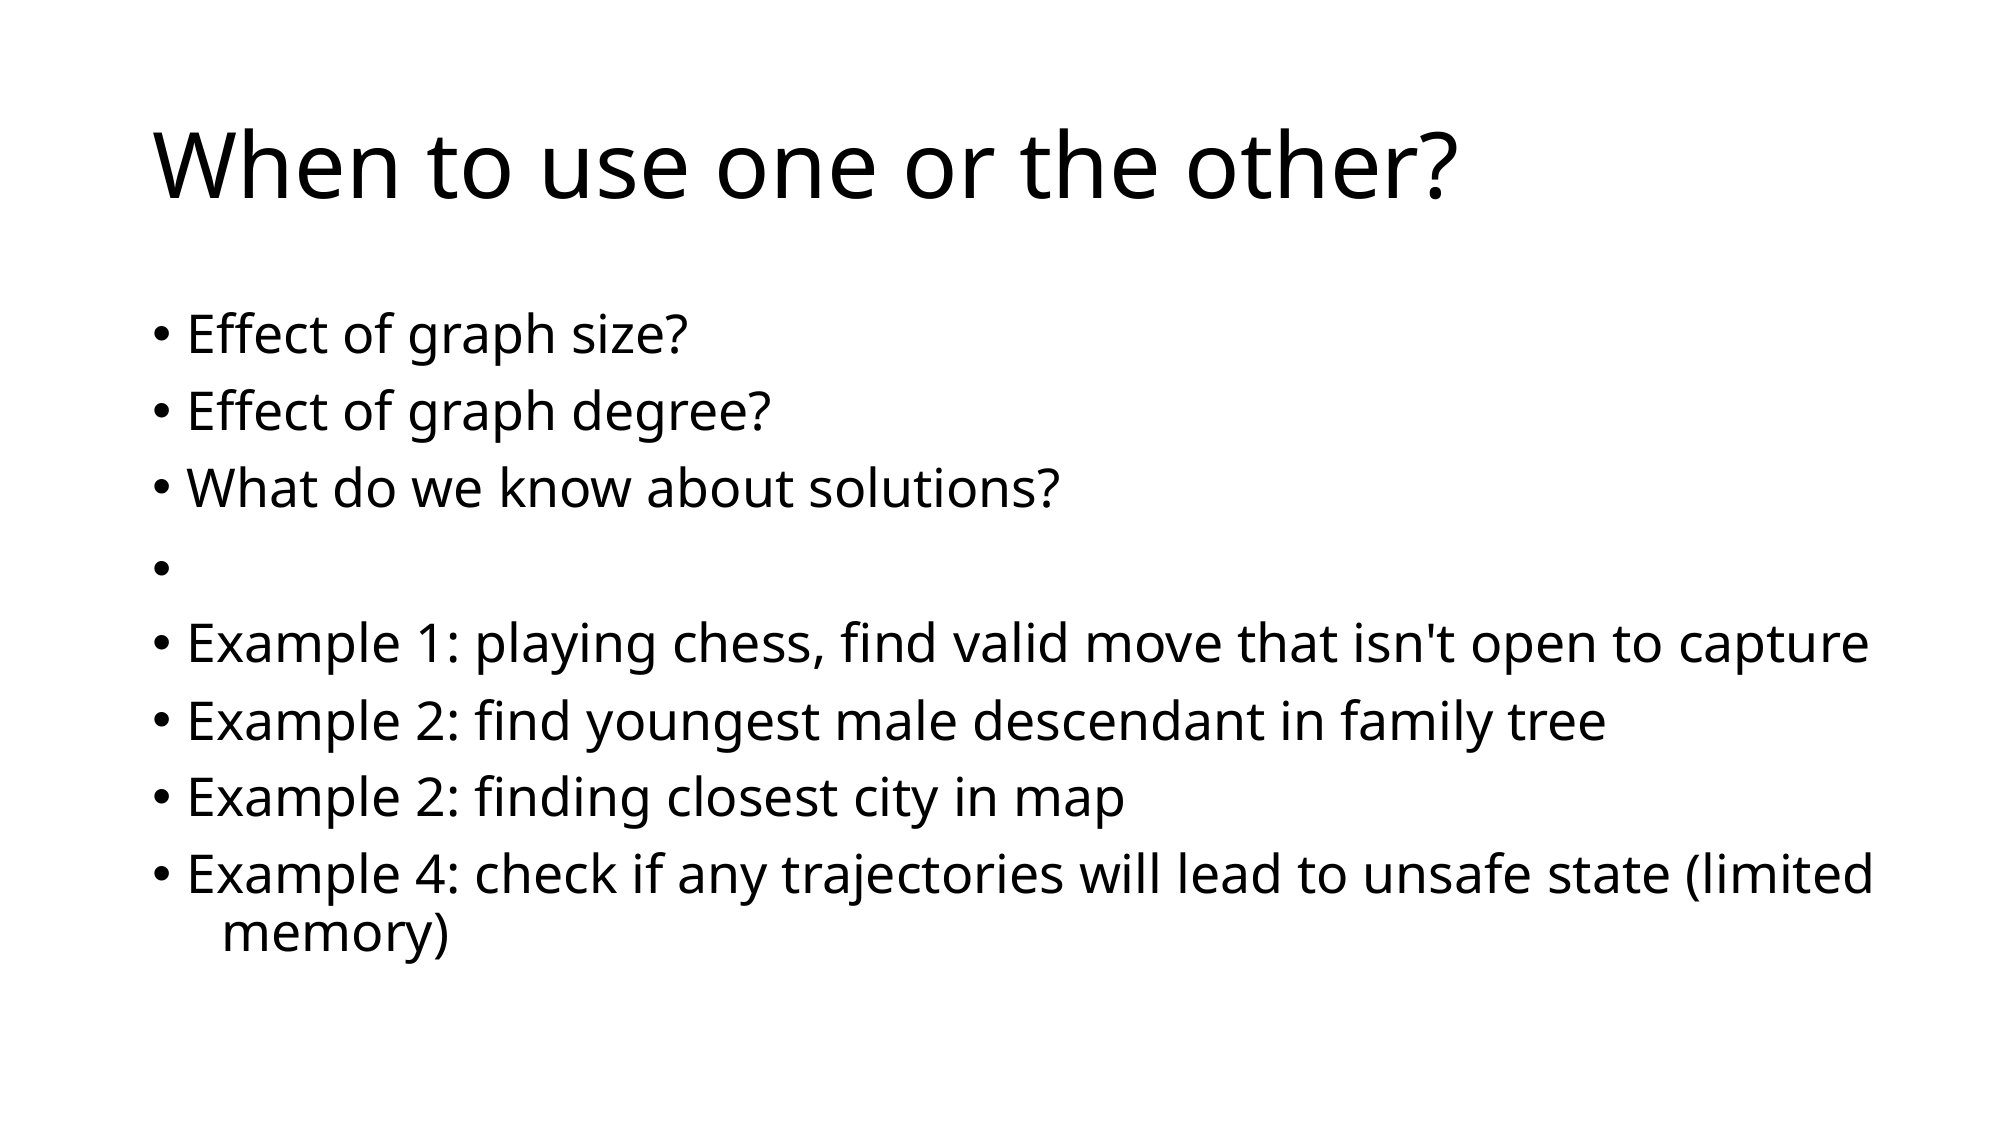

# When to use one or the other?
Effect of graph size?
Effect of graph degree?
What do we know about solutions?
Example 1: playing chess, find valid move that isn't open to capture
Example 2: find youngest male descendant in family tree
Example 2: finding closest city in map
Example 4: check if any trajectories will lead to unsafe state (limited memory)